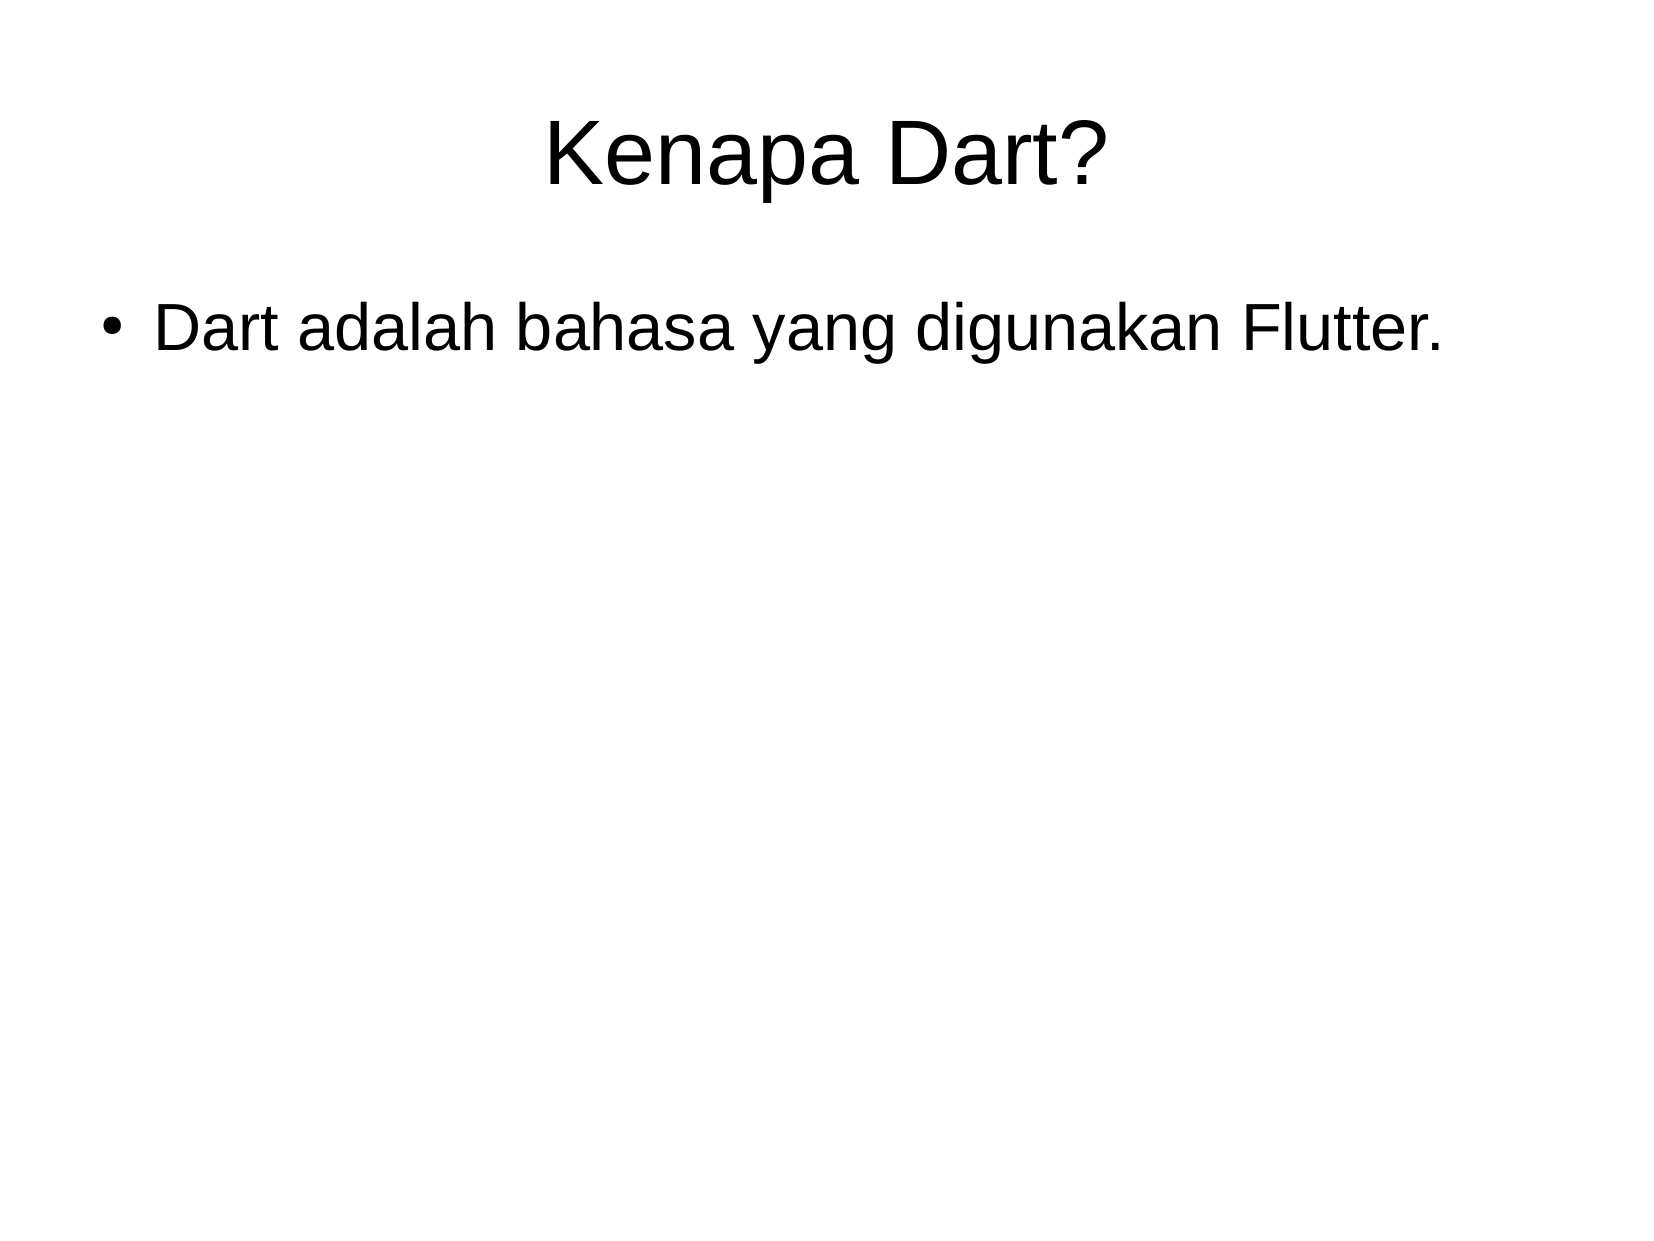

# Kenapa Dart?
Dart adalah bahasa yang digunakan Flutter.